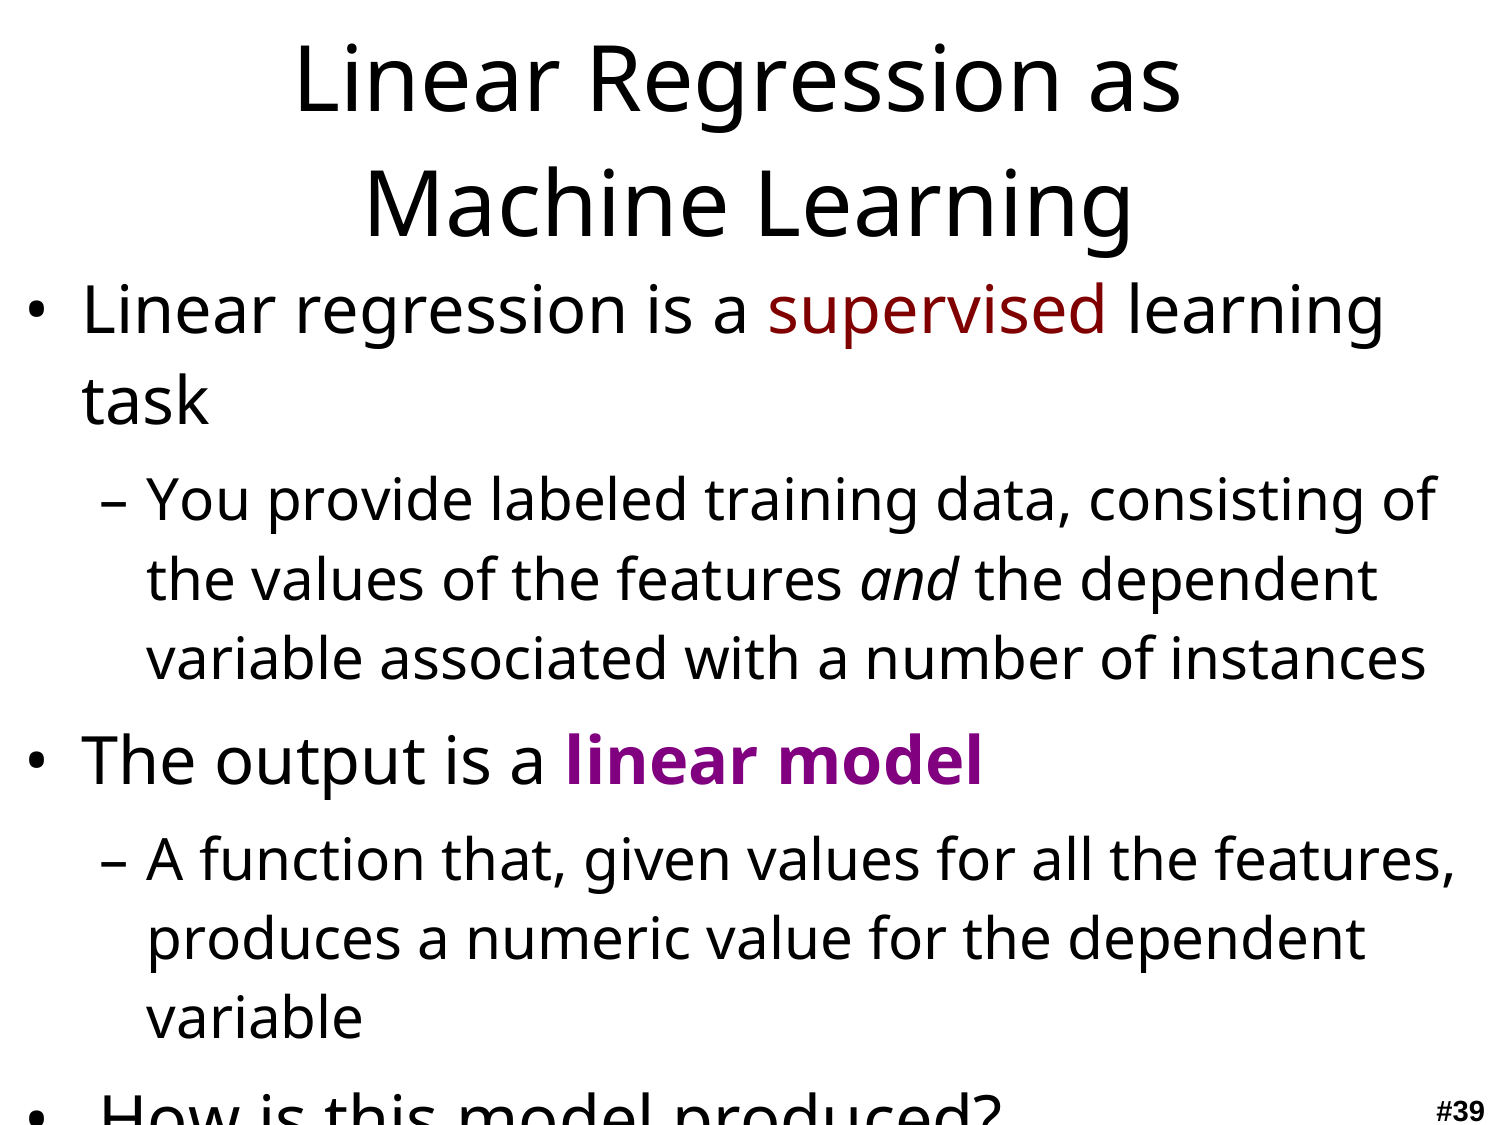

# Linear Regression as Machine Learning
Linear regression is a supervised learning task
You provide labeled training data, consisting of the values of the features and the dependent variable associated with a number of instances
The output is a linear model
A function that, given values for all the features, produces a numeric value for the dependent variable
 How is this model produced?
Call SAS, Minitab, Matlab, R, take a Stats course ...
39